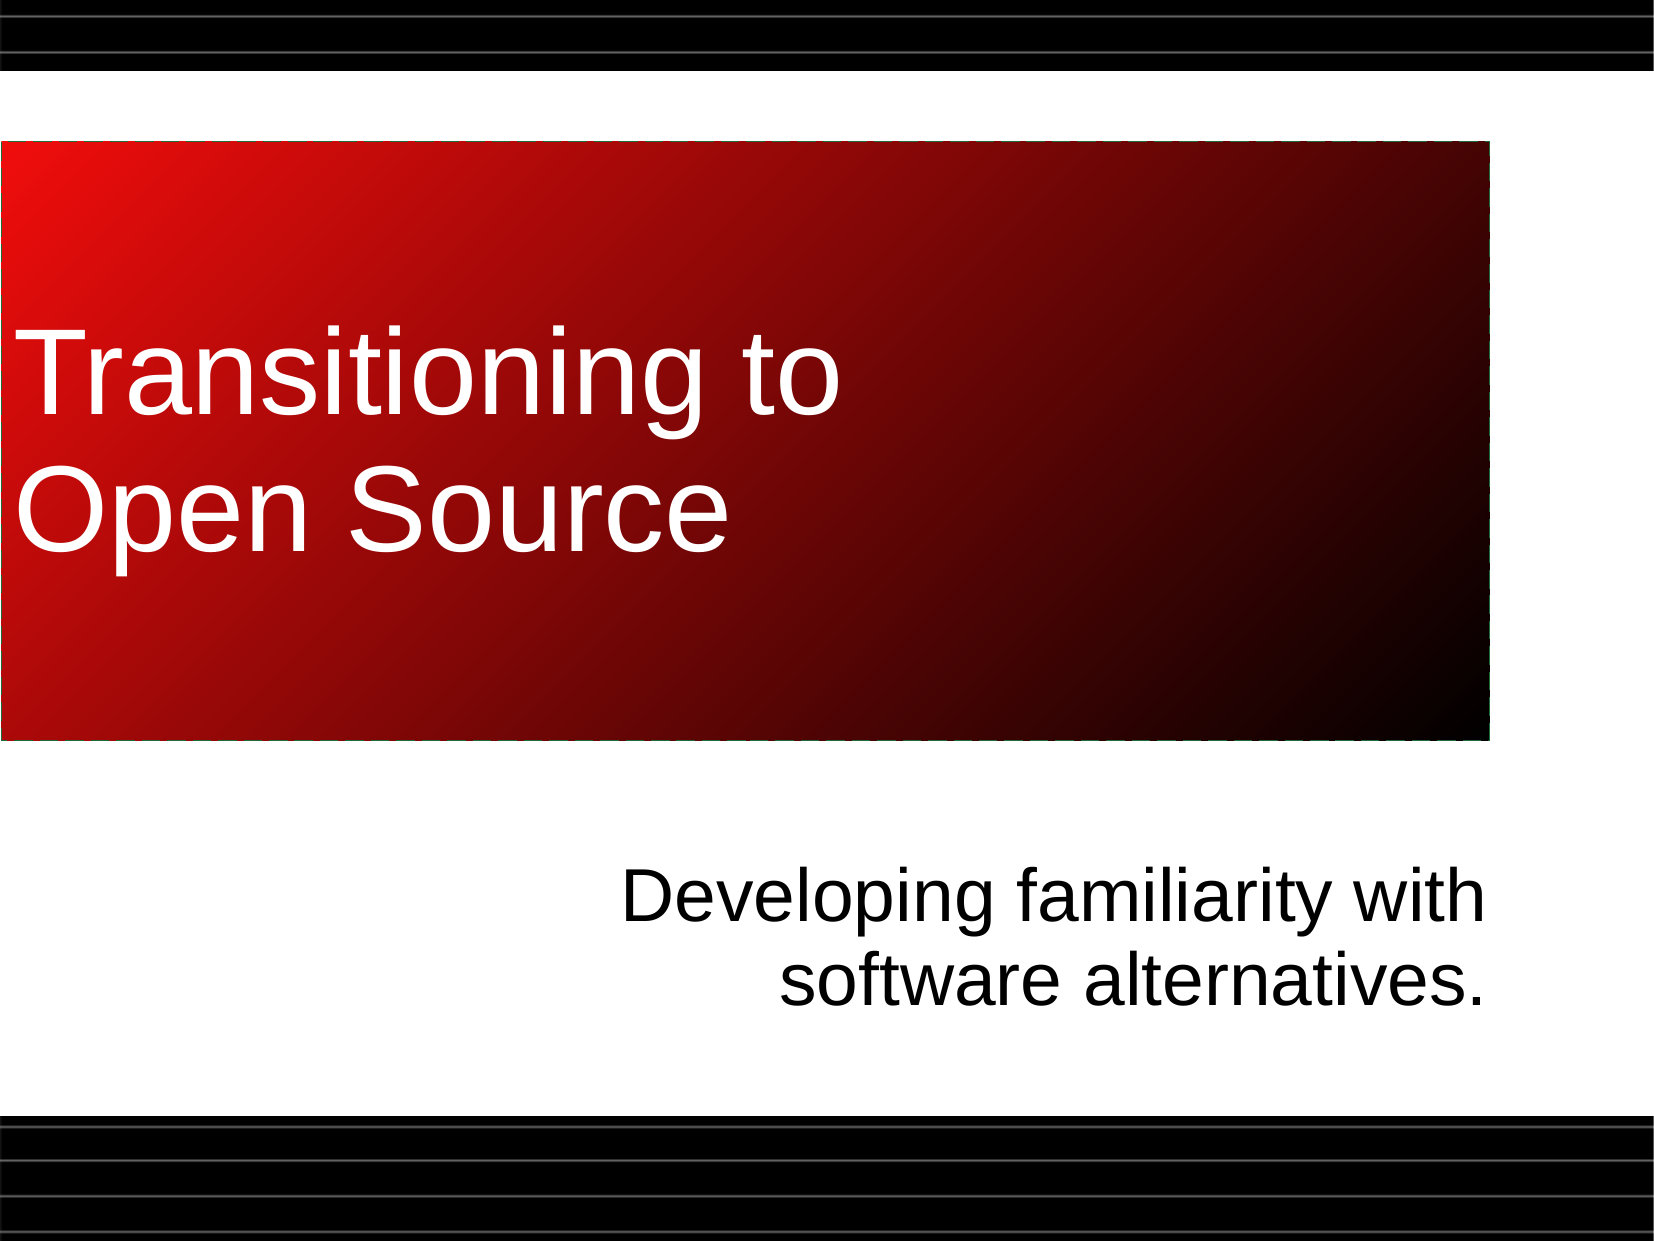

# Transitioning to Open Source
Developing familiarity with software alternatives.